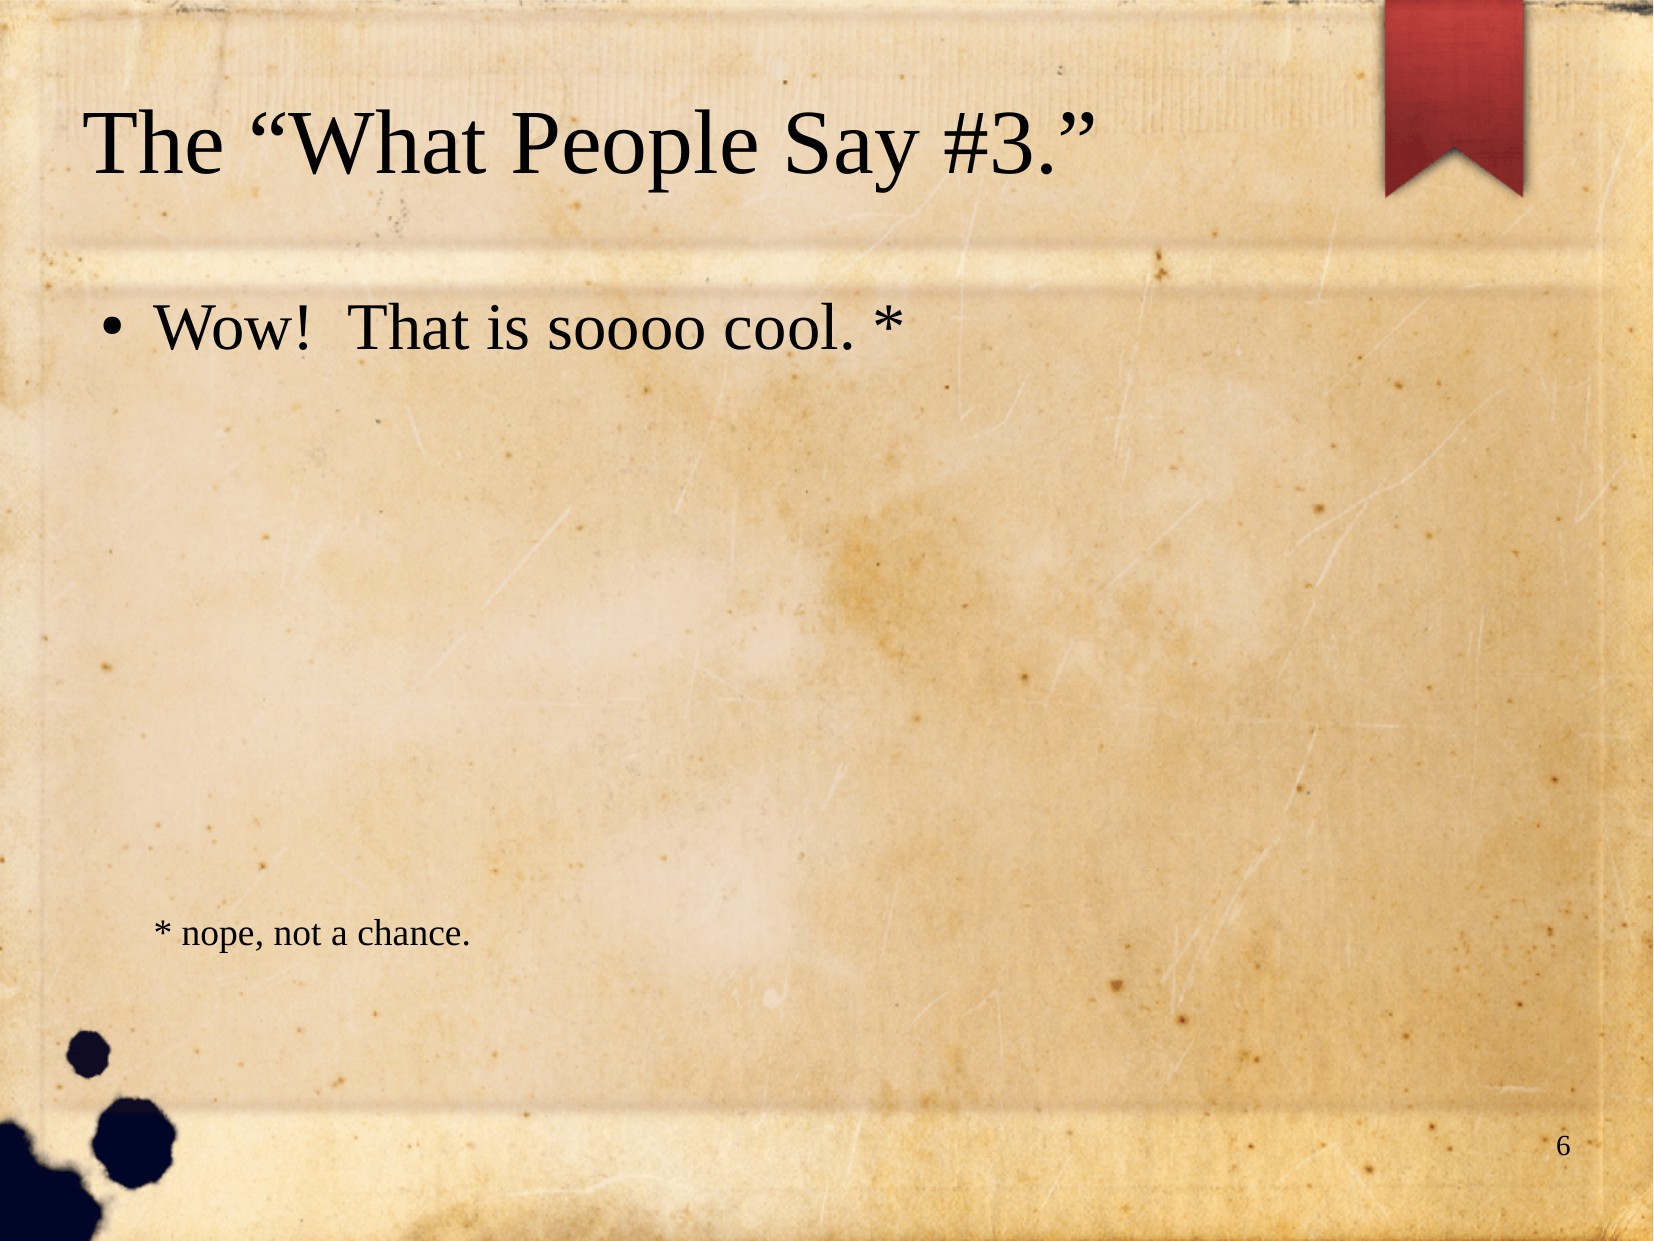

# The “What People Say #3.”
Wow! That is soooo cool. *
* nope, not a chance.
6